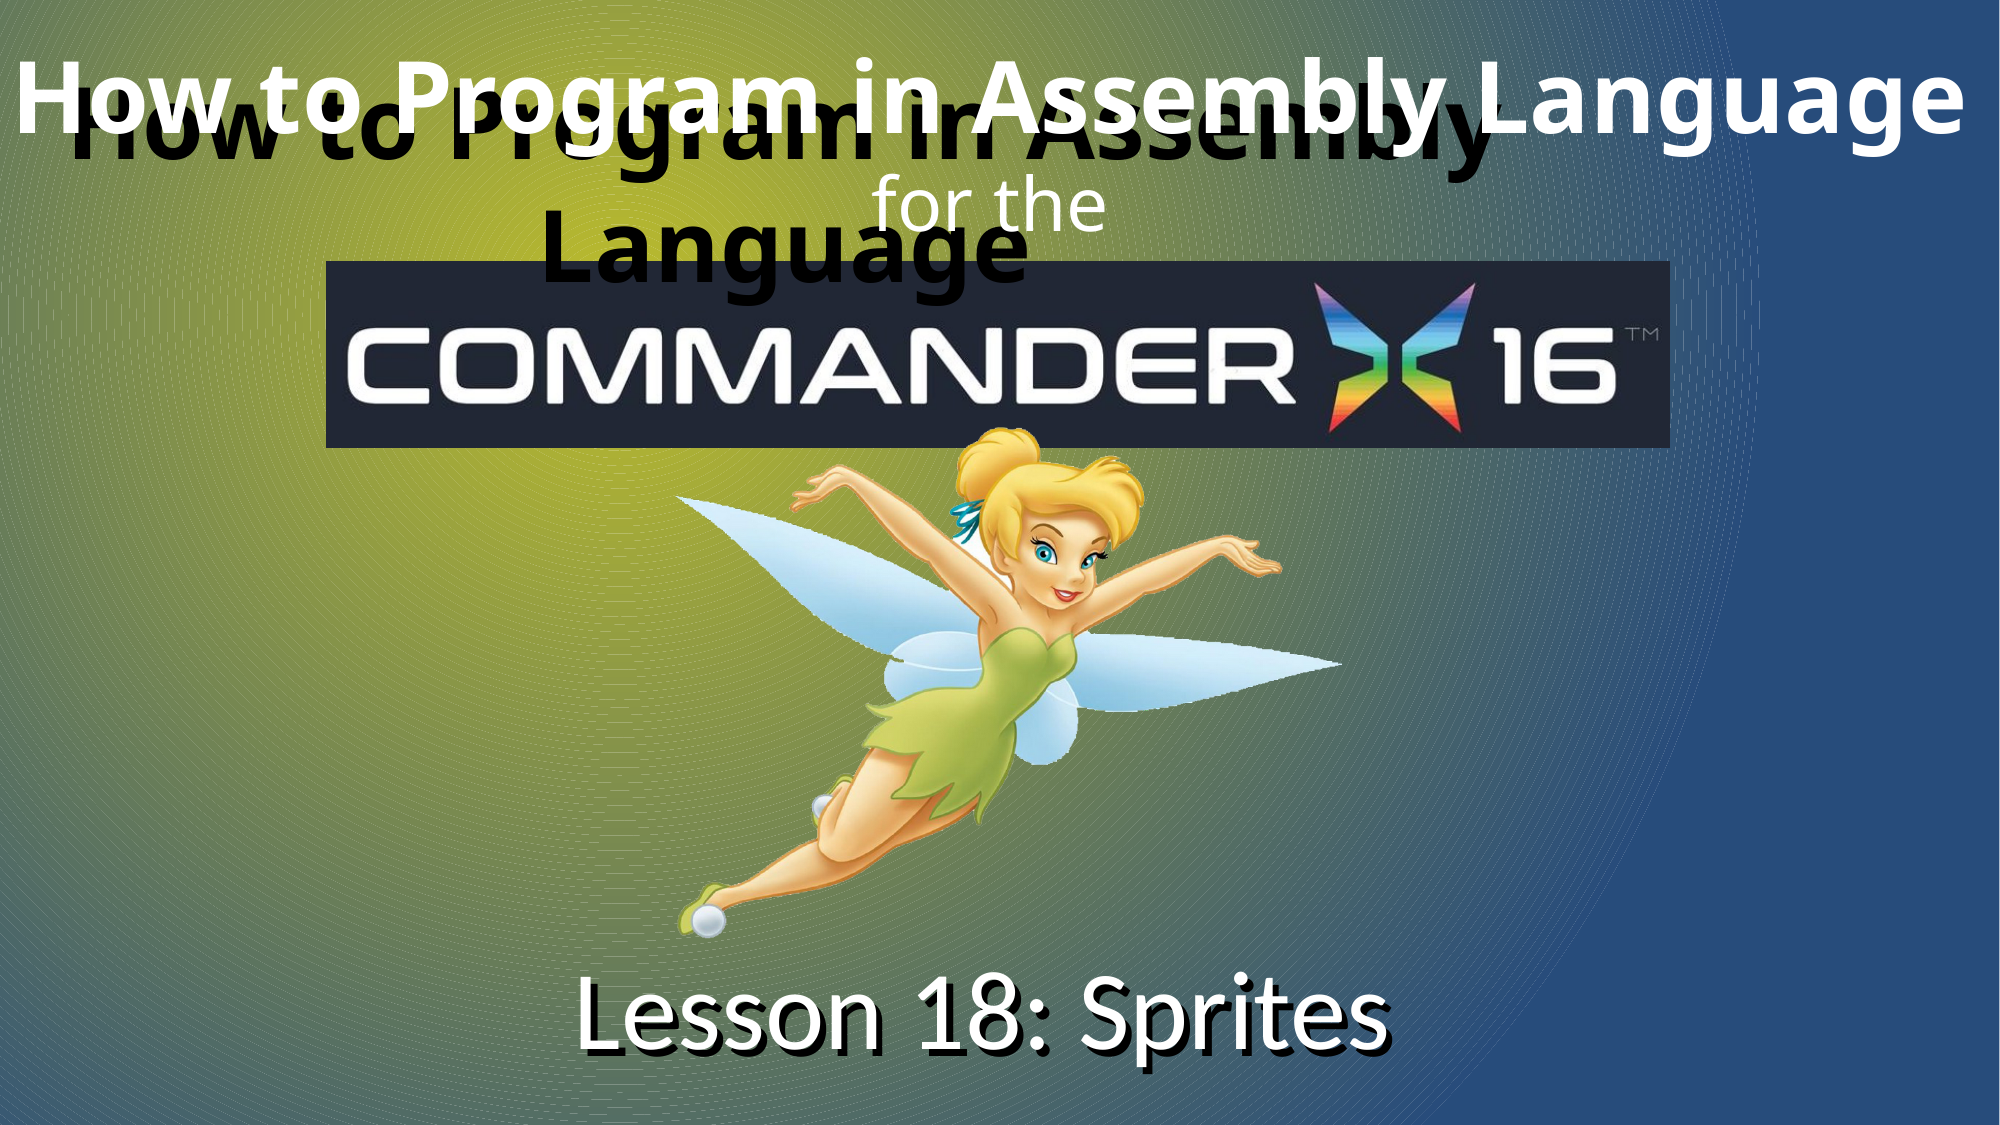

How to Program in Assembly Language
for the
How to Program in Assembly Language
# Lesson 18: Sprites
Lesson 18: Sprites
Lesson 18: Sprites